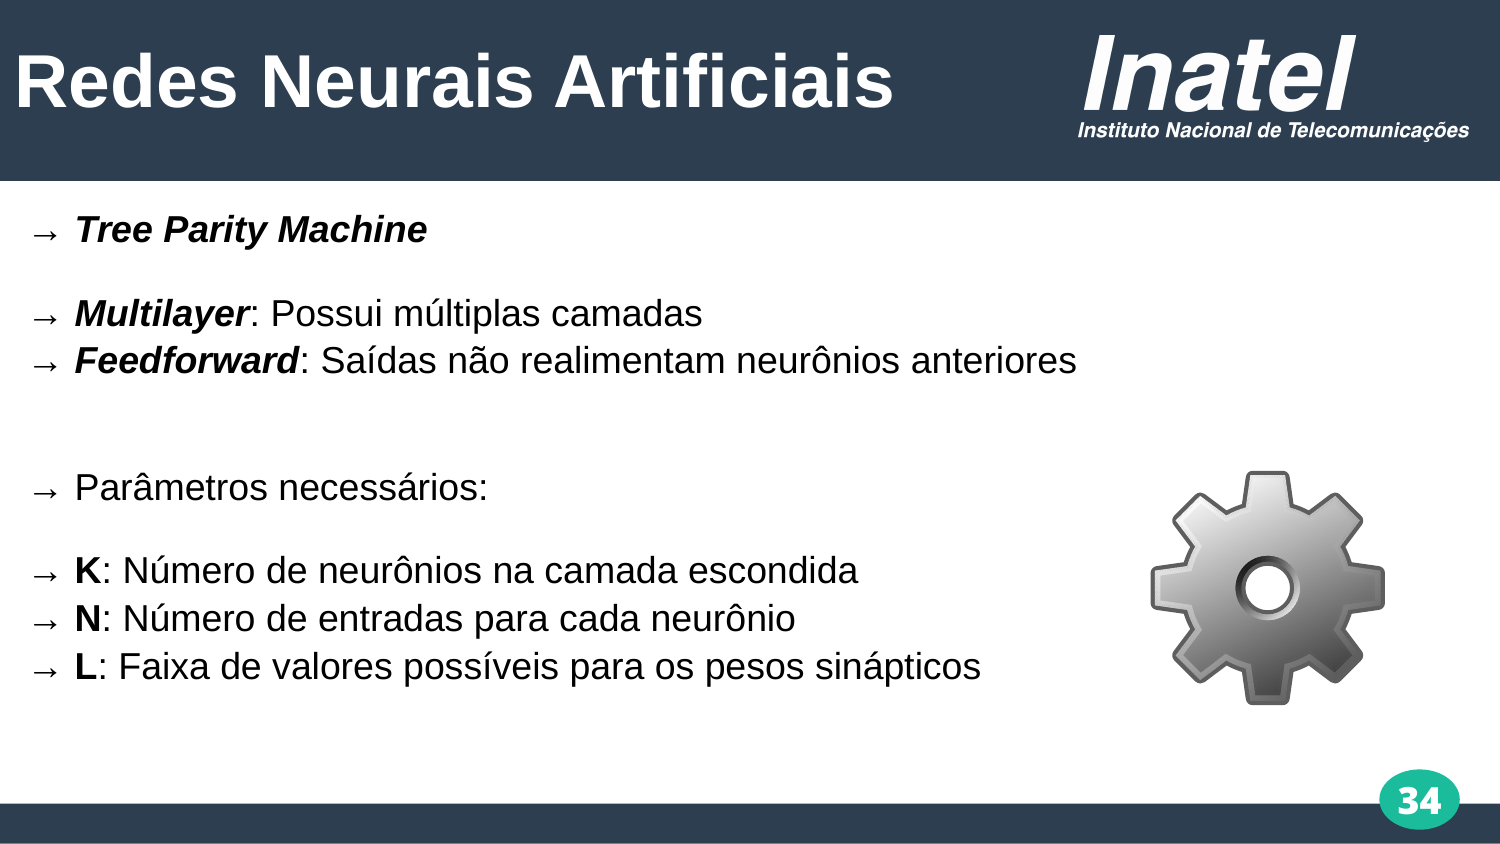

Redes Neurais Artificiais
→ Tree Parity Machine
→ Multilayer: Possui múltiplas camadas
→ Feedforward: Saídas não realimentam neurônios anteriores
→ Parâmetros necessários:
→ K: Número de neurônios na camada escondida
→ N: Número de entradas para cada neurônio
→ L: Faixa de valores possíveis para os pesos sinápticos
34